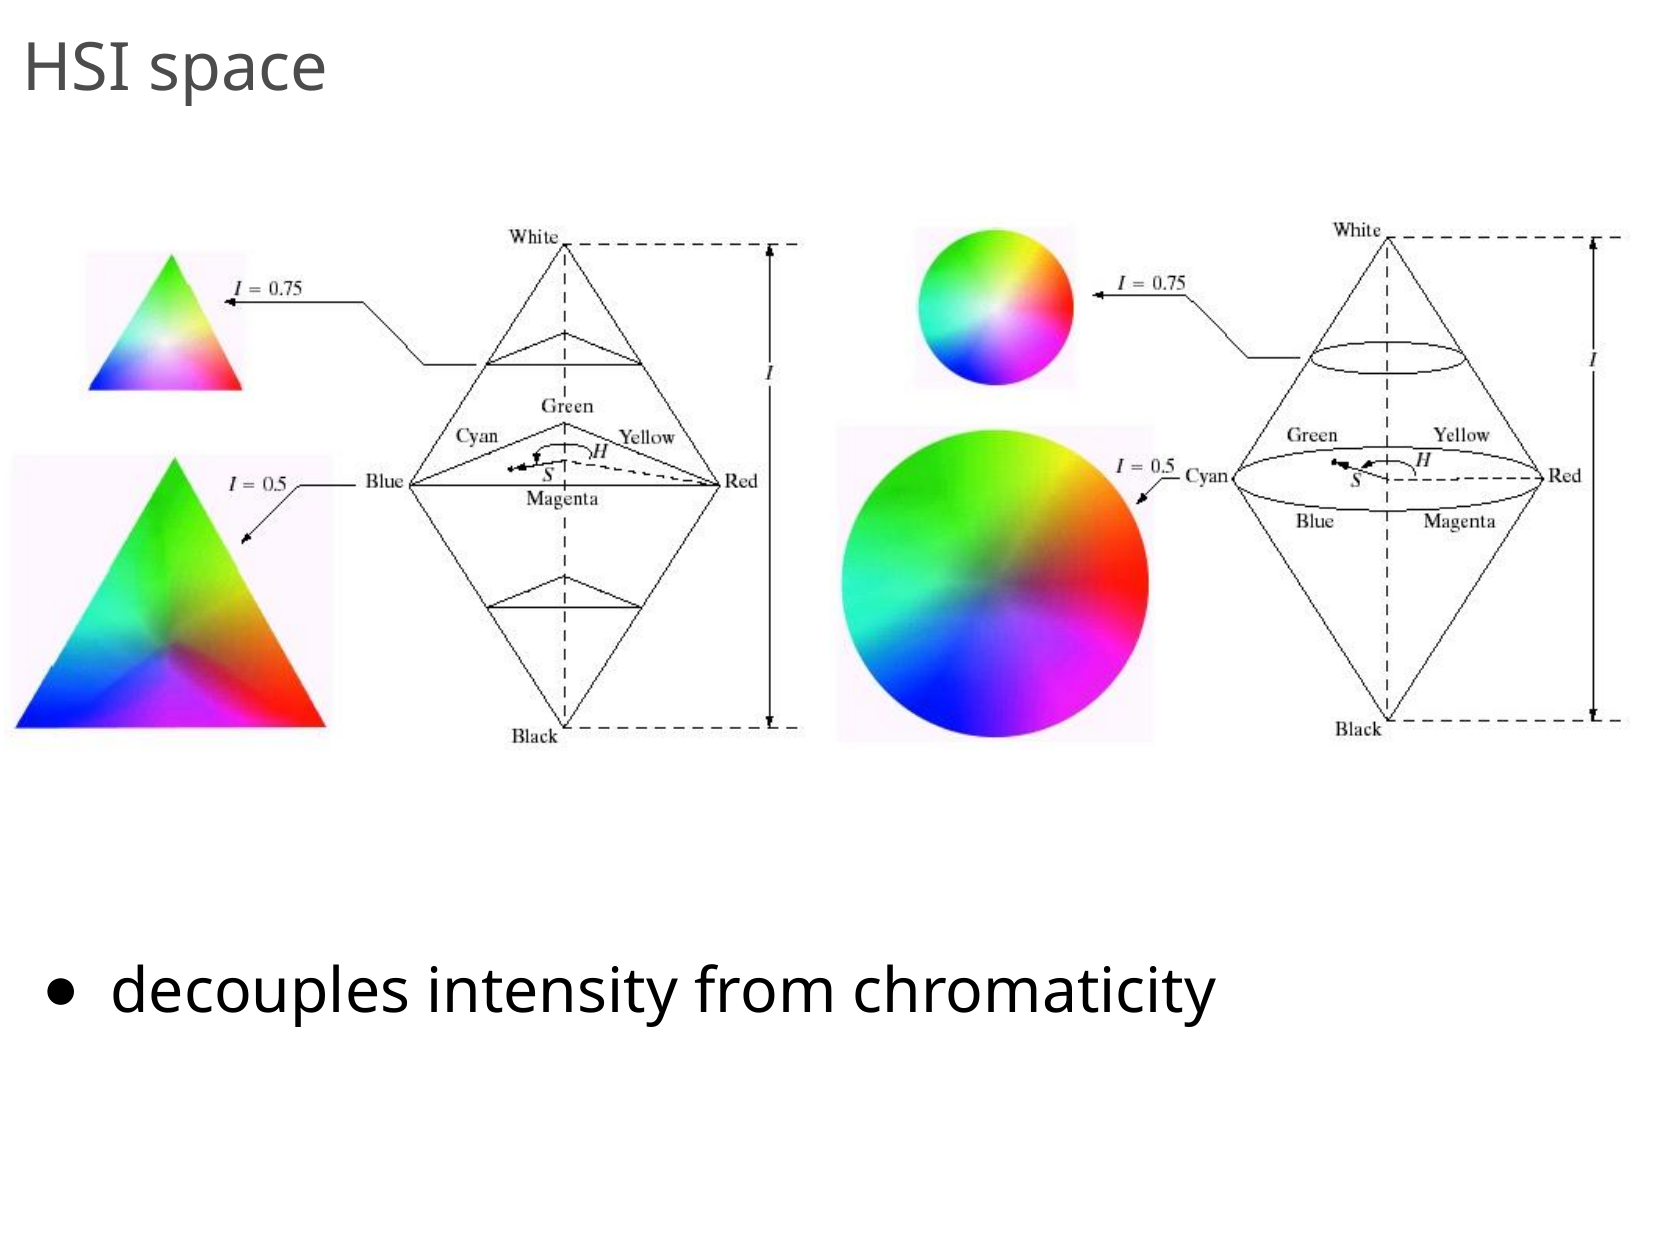

# HSI space
decouples intensity from chromaticity